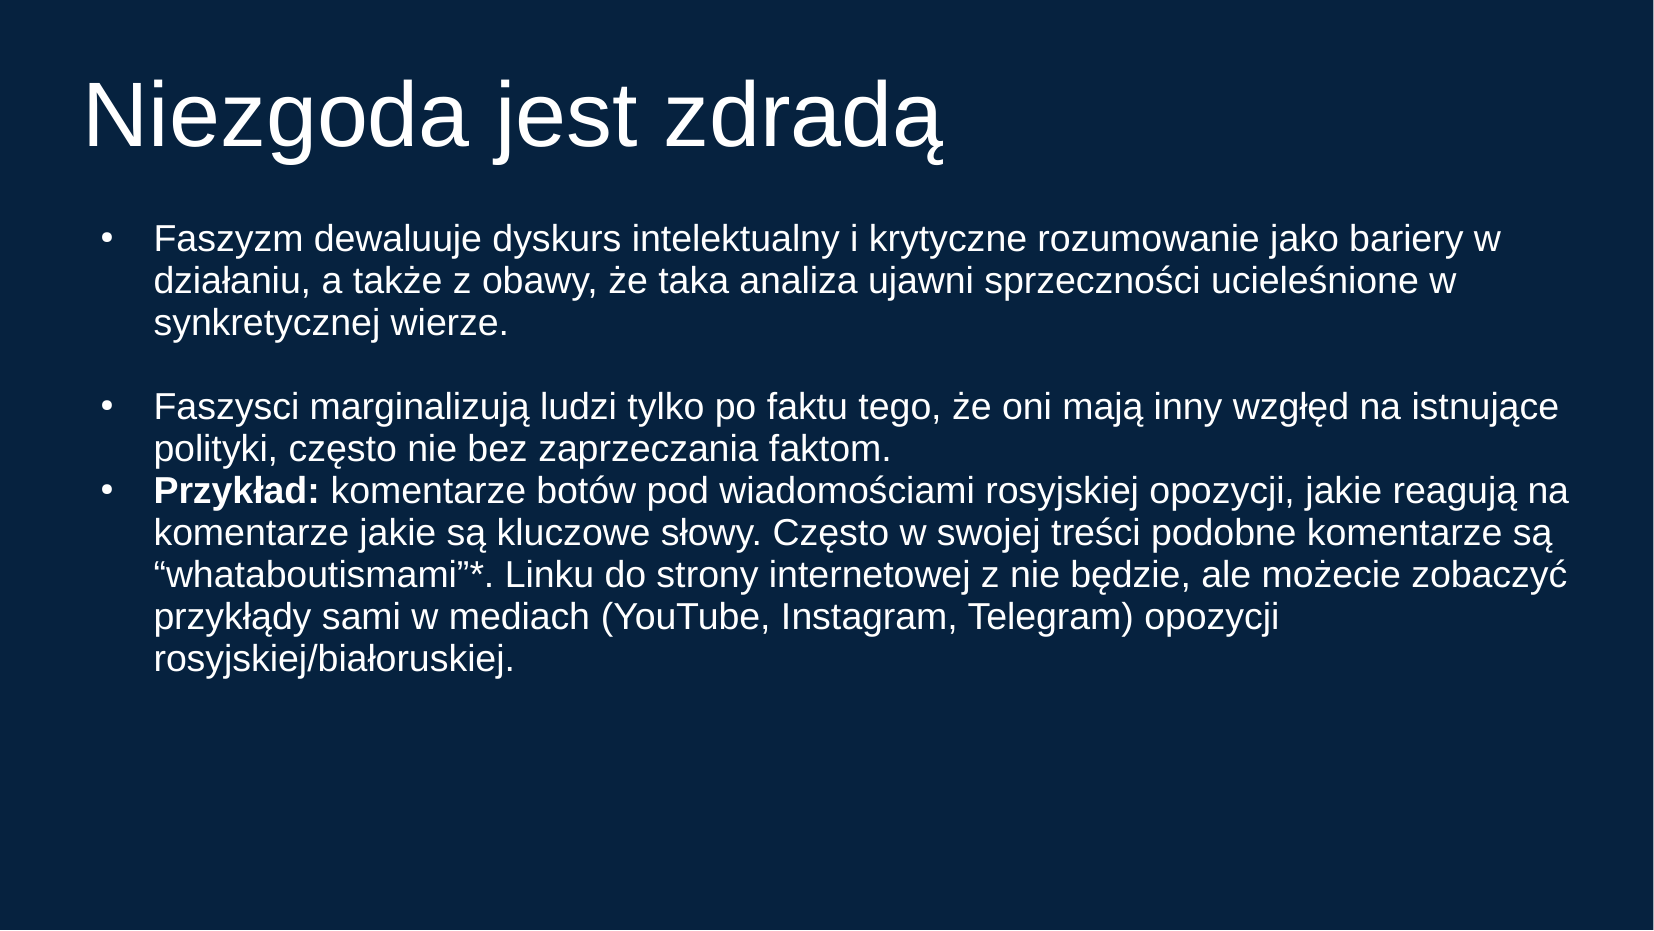

# Niezgoda jest zdradą
Faszyzm dewaluuje dyskurs intelektualny i krytyczne rozumowanie jako bariery w działaniu, a także z obawy, że taka analiza ujawni sprzeczności ucieleśnione w synkretycznej wierze.
Faszysci marginalizują ludzi tylko po faktu tego, że oni mają inny wzgłęd na istnujące polityki, często nie bez zaprzeczania faktom.
Przykład: komentarze botów pod wiadomościami rosyjskiej opozycji, jakie reagują na komentarze jakie są kluczowe słowy. Często w swojej treści podobne komentarze są “whataboutismami”*. Linku do strony internetowej z nie będzie, ale możecie zobaczyć przykłądy sami w mediach (YouTube, Instagram, Telegram) opozycji rosyjskiej/białoruskiej.